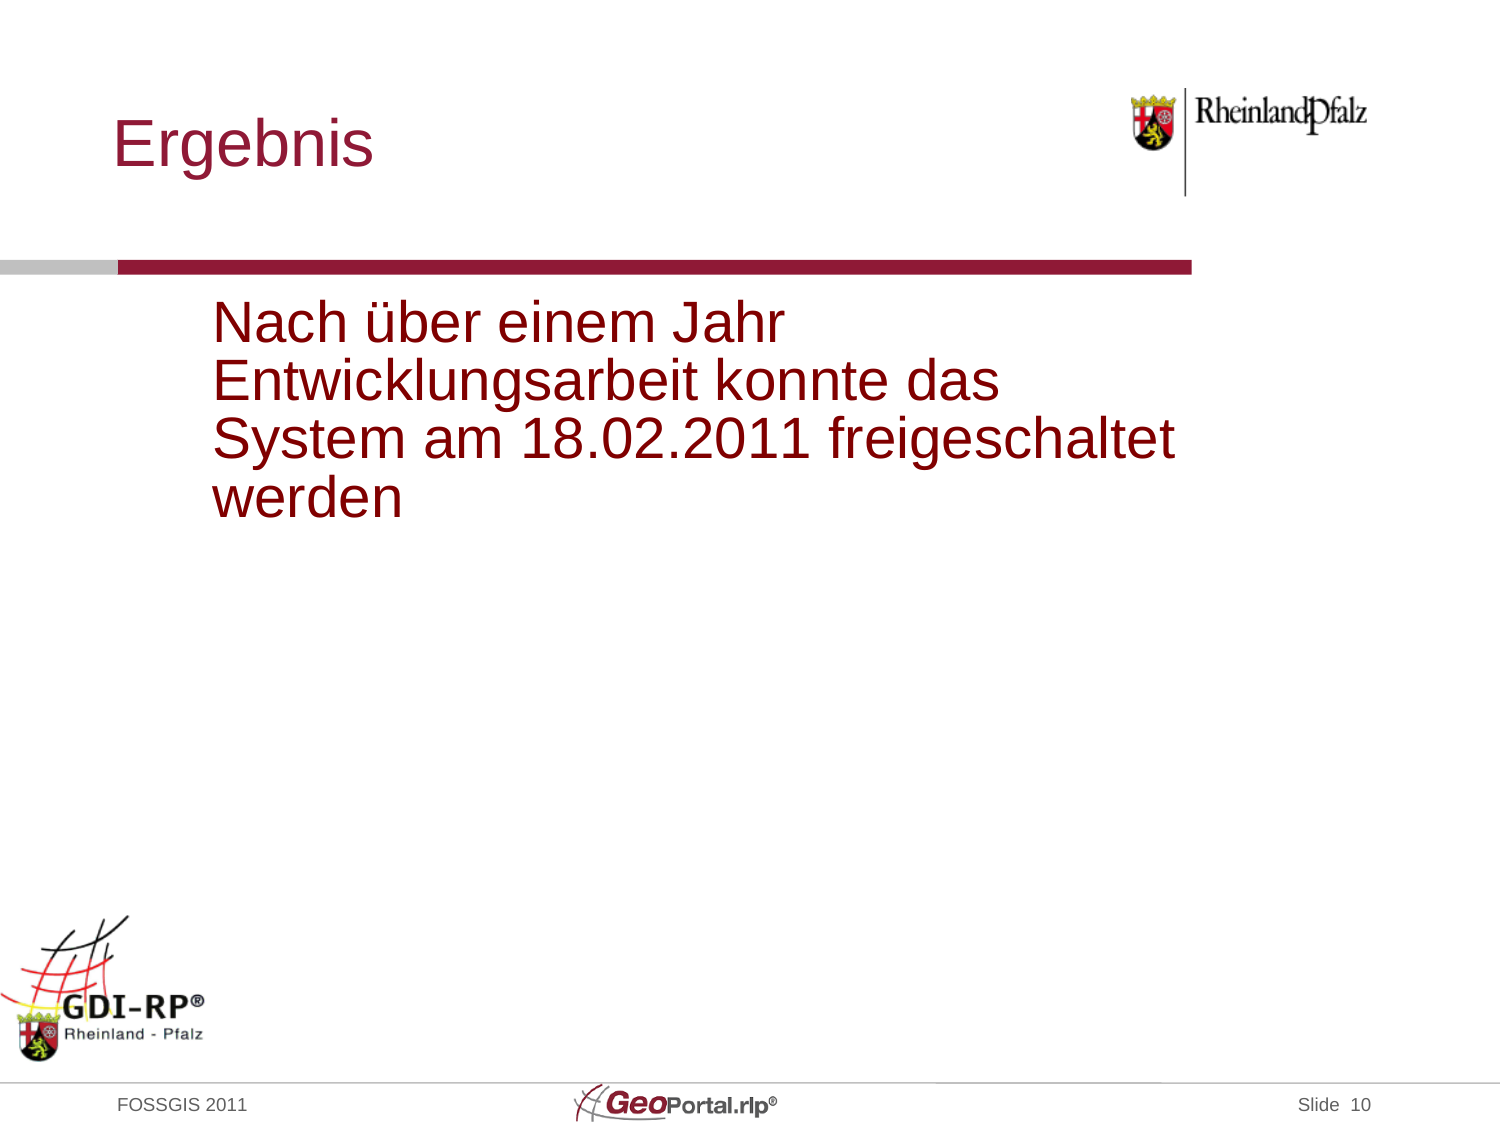

# Ergebnis
Nach über einem Jahr Entwicklungsarbeit konnte das System am 18.02.2011 freigeschaltet werden